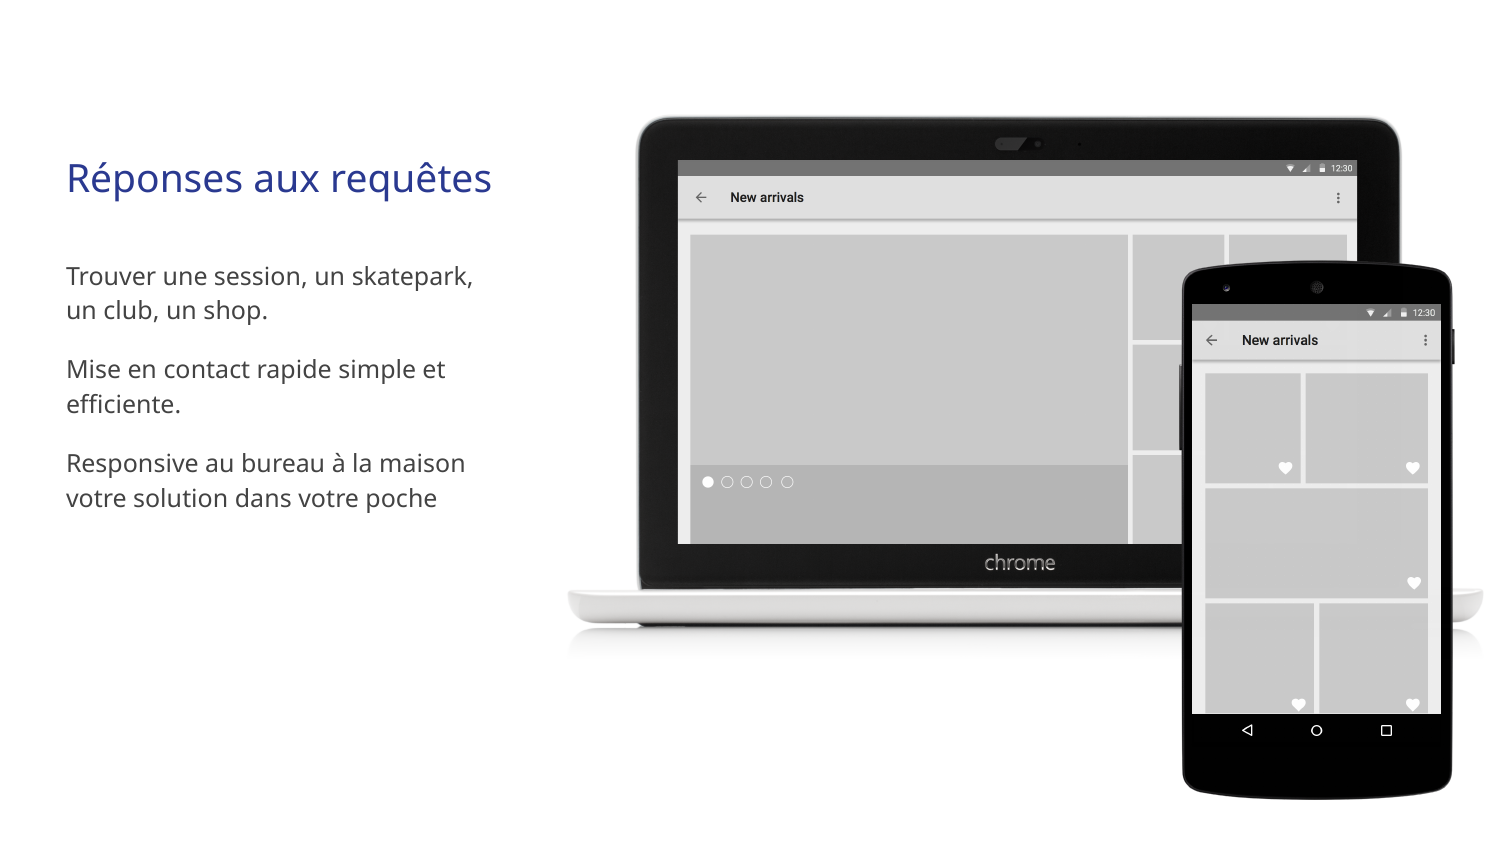

# Réponses aux requêtes
Trouver une session, un skatepark, un club, un shop.
Mise en contact rapide simple et efficiente.
Responsive au bureau à la maison votre solution dans votre poche